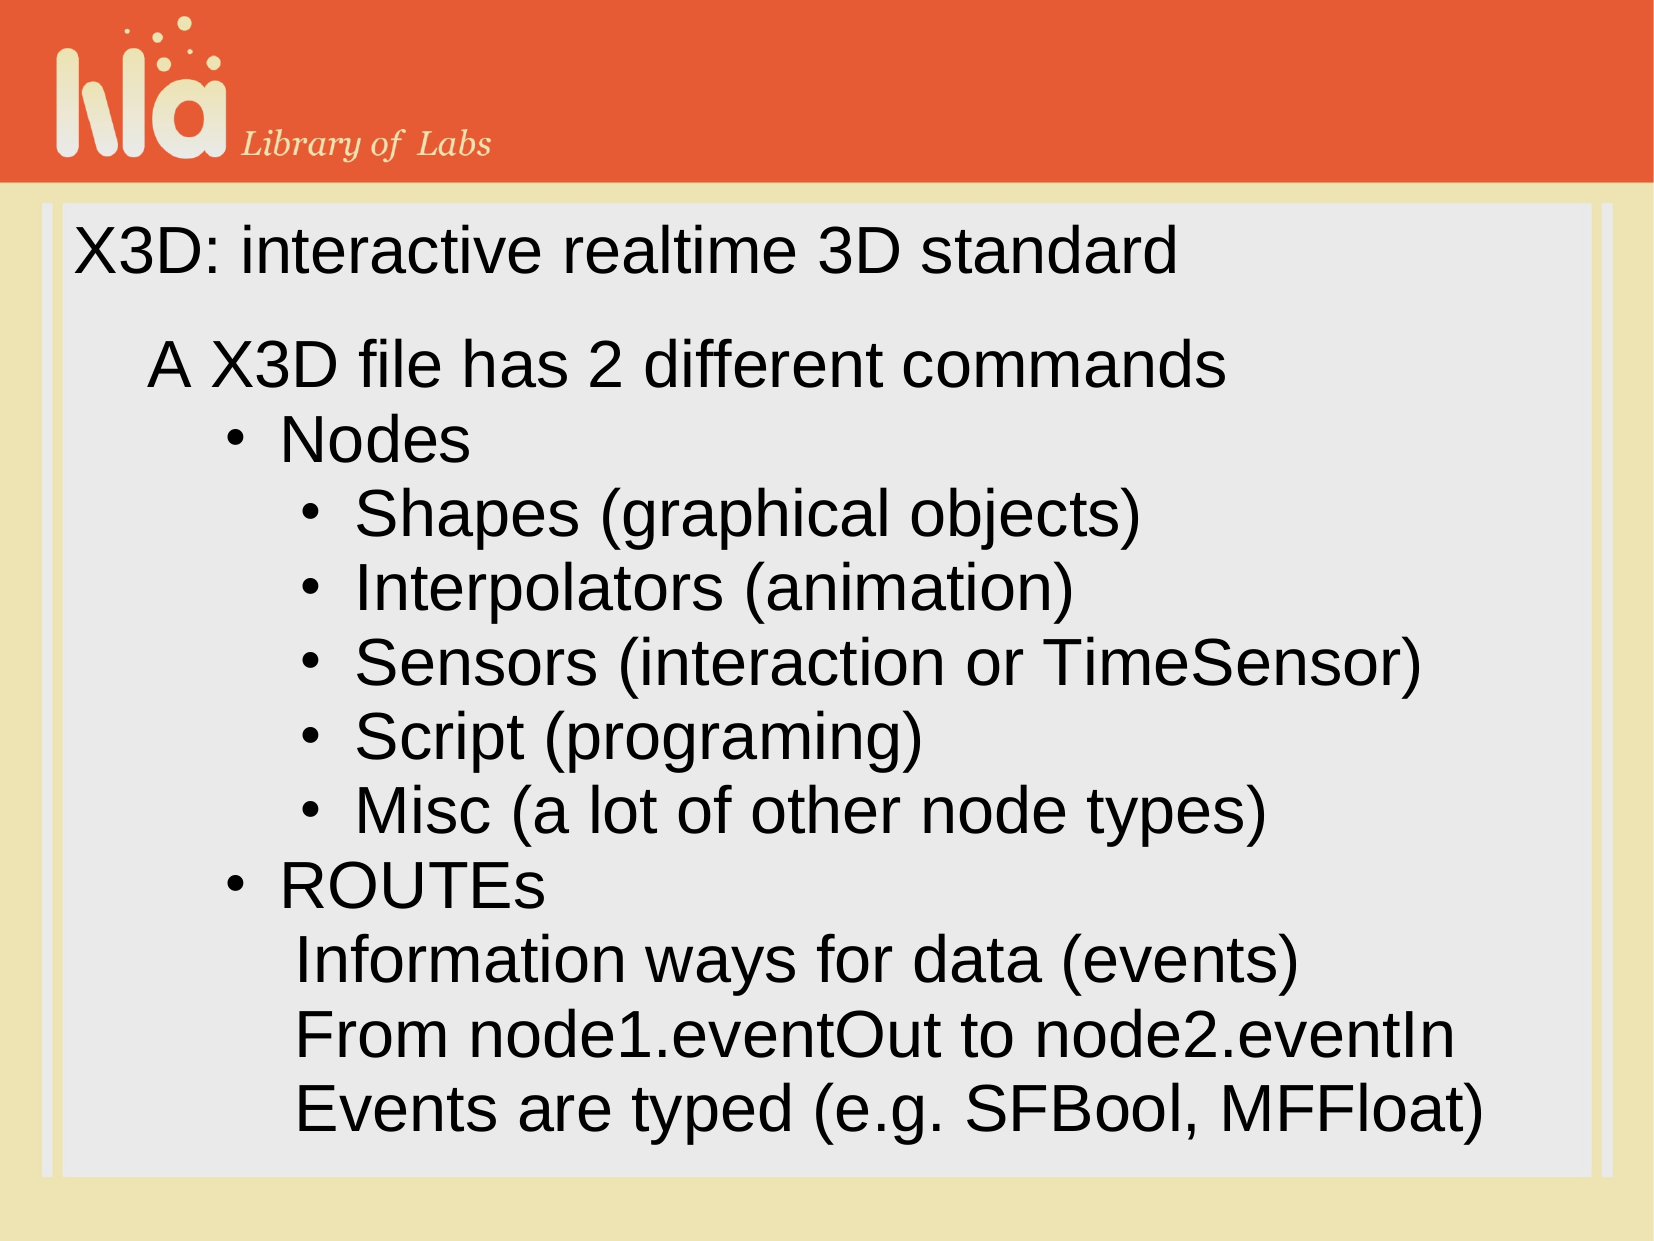

X3D: interactive realtime 3D standard
	A X3D file has 2 different commands
 Nodes
 Shapes (graphical objects)
 Interpolators (animation)
 Sensors (interaction or TimeSensor)
 Script (programing)
 Misc (a lot of other node types)
 ROUTEs
	 		Information ways for data (events)
 		From node1.eventOut to node2.eventIn
	 		Events are typed (e.g. SFBool, MFFloat)